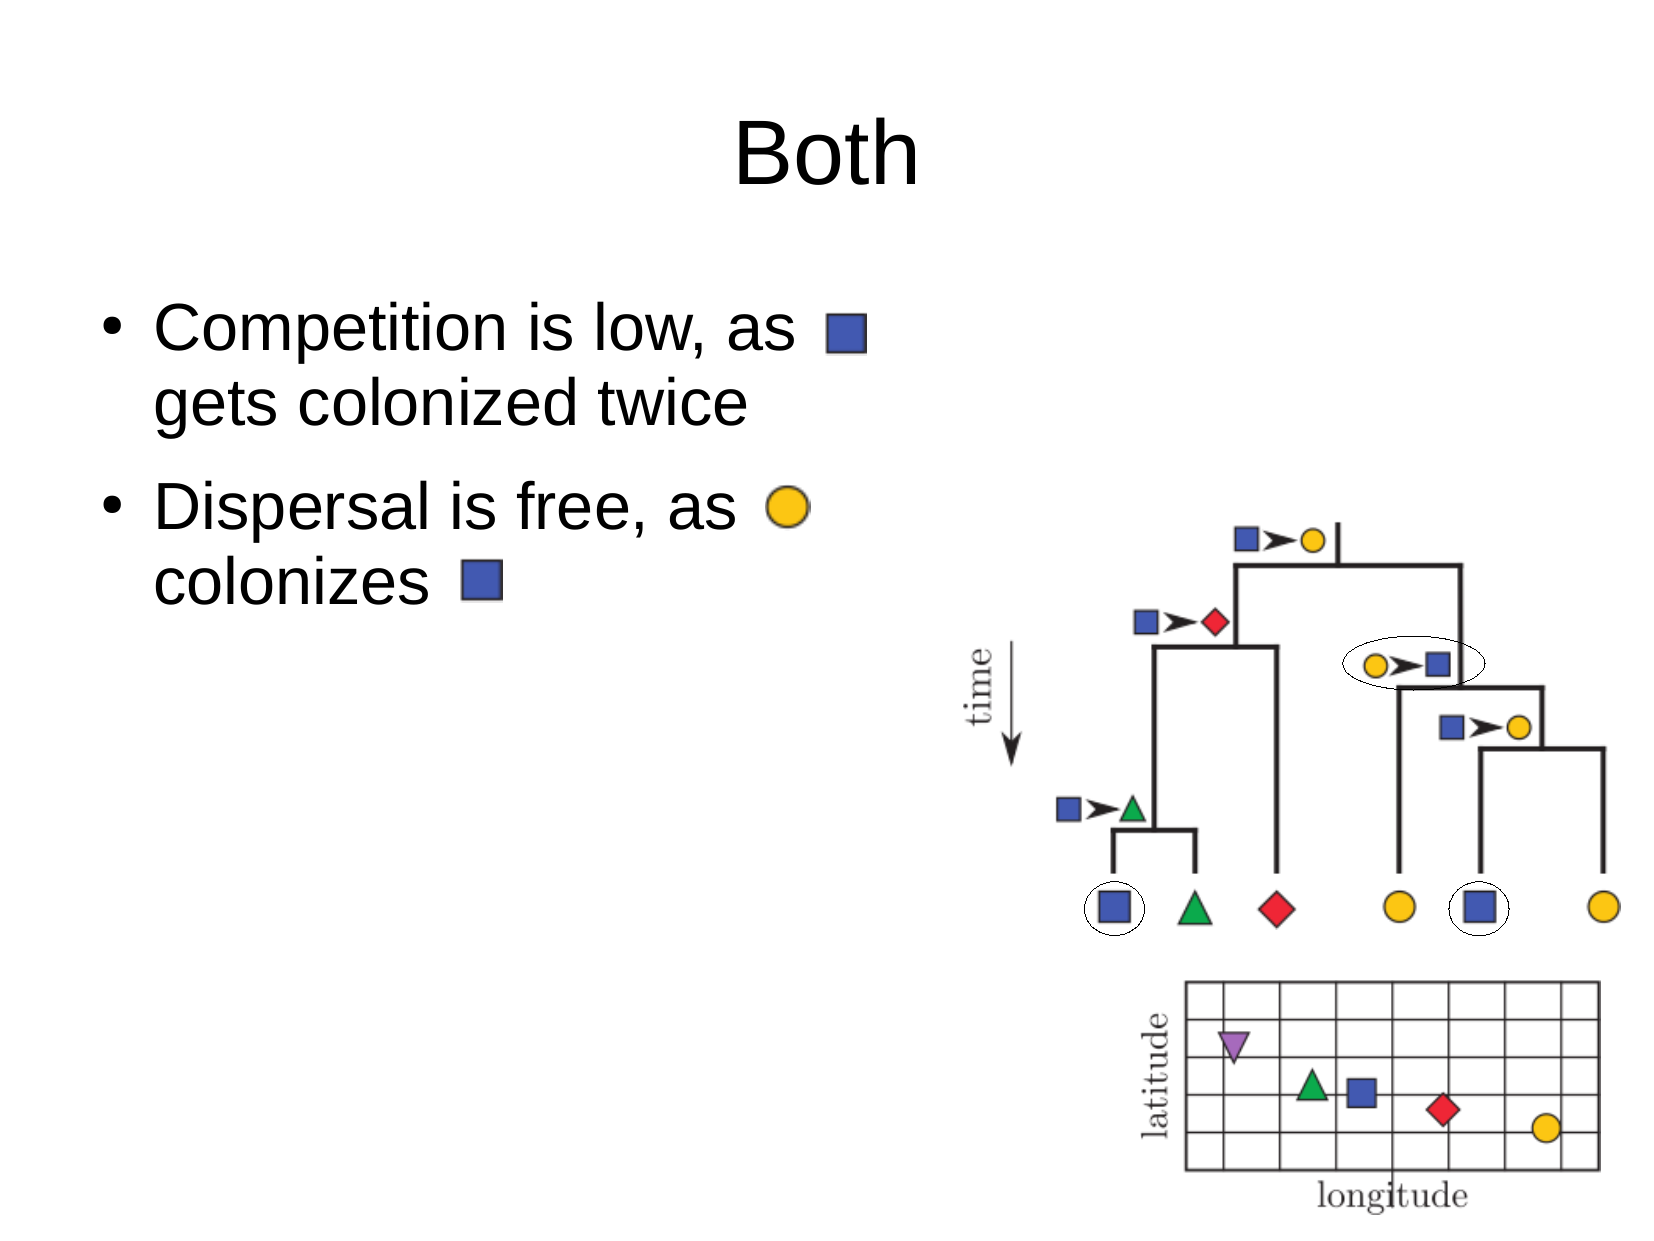

# Both
Competition is low, as gets colonized twice
Dispersal is free, as colonizes